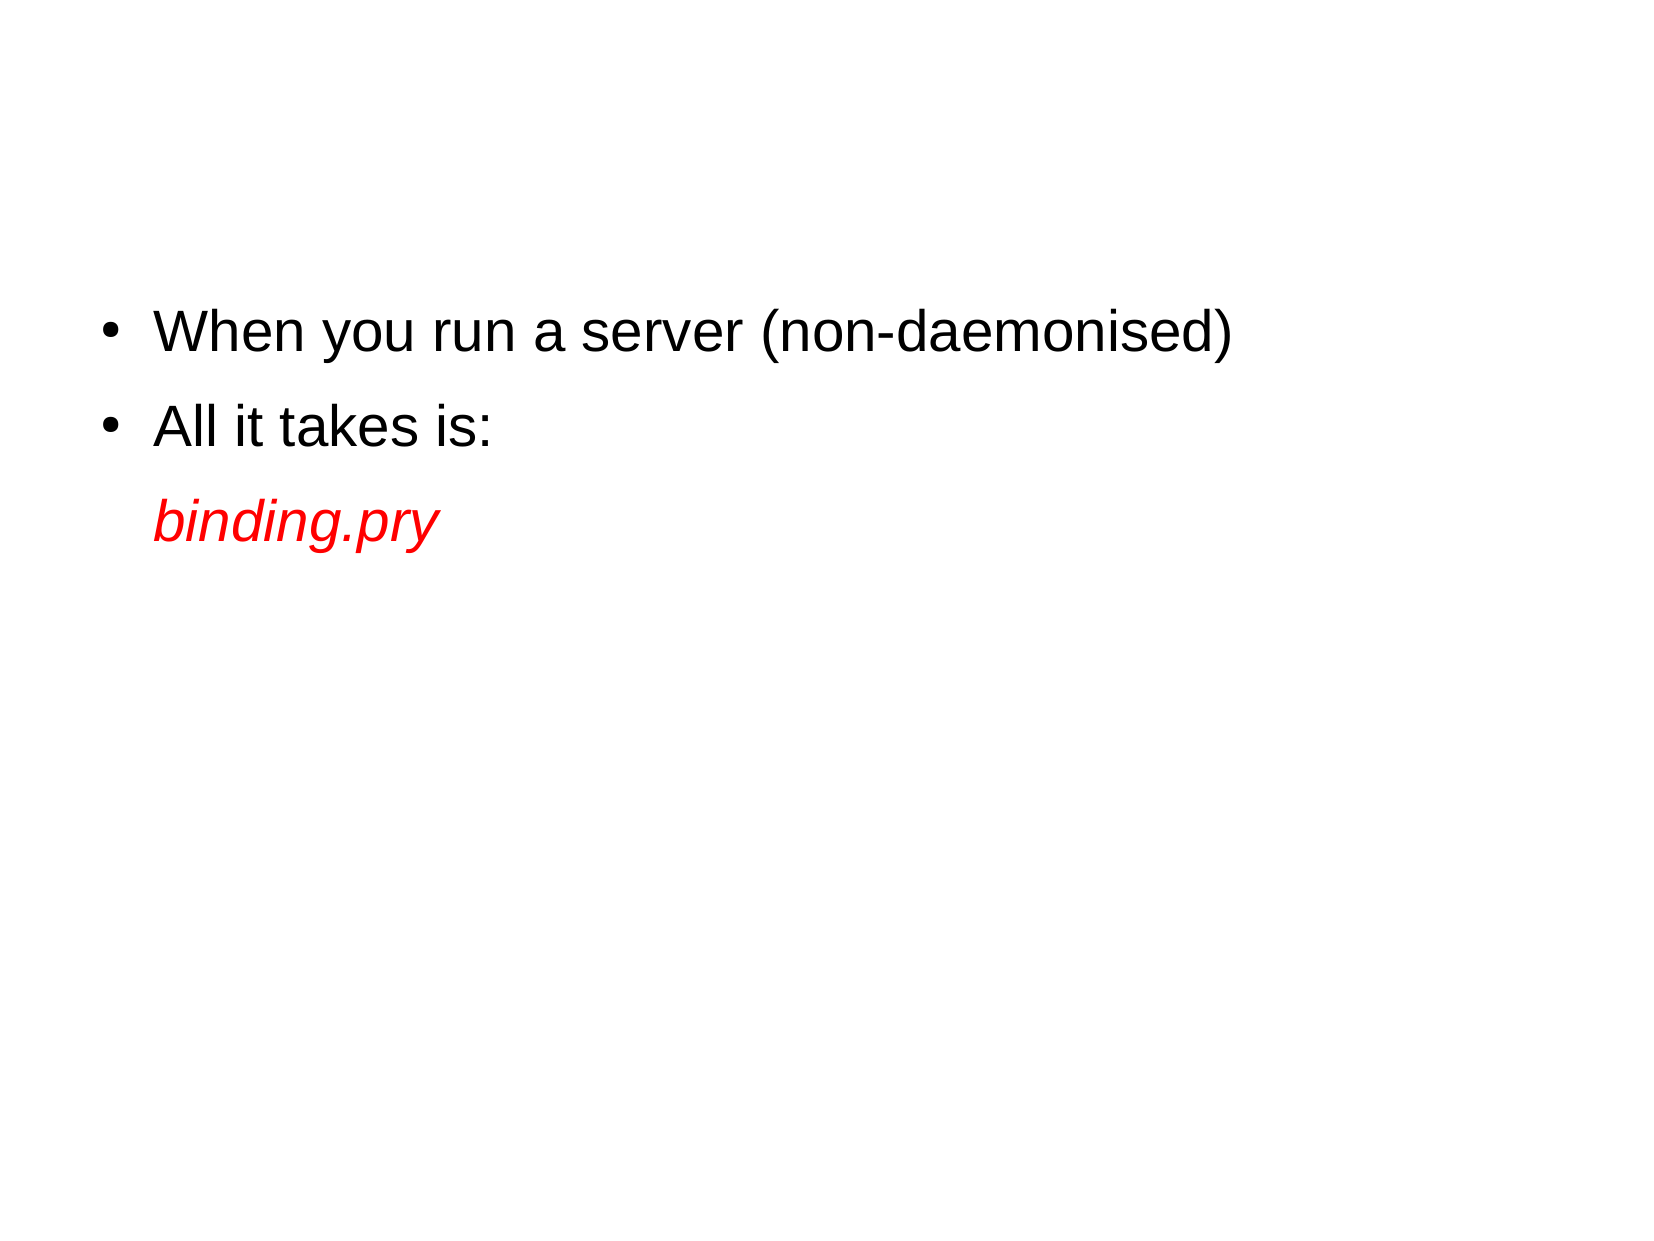

# When you run a server (non-daemonised)
All it takes is:
binding.pry